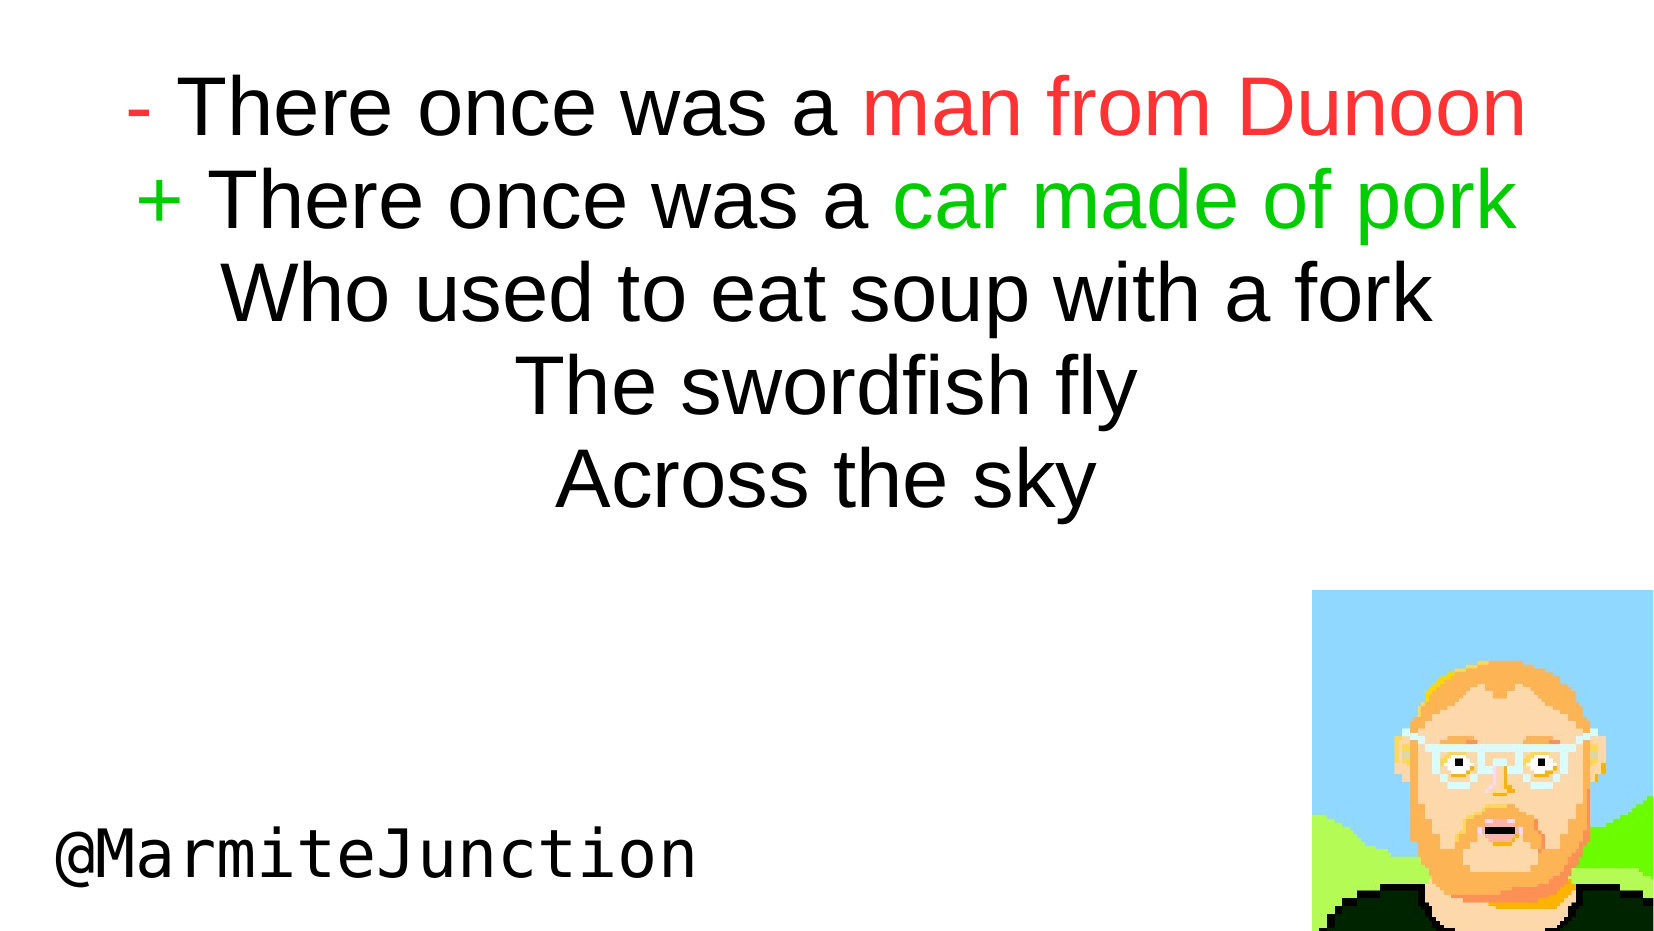

- There once was a man from Dunoon
+ There once was a car made of pork
Who used to eat soup with a fork
The swordfish fly
Across the sky
@MarmiteJunction